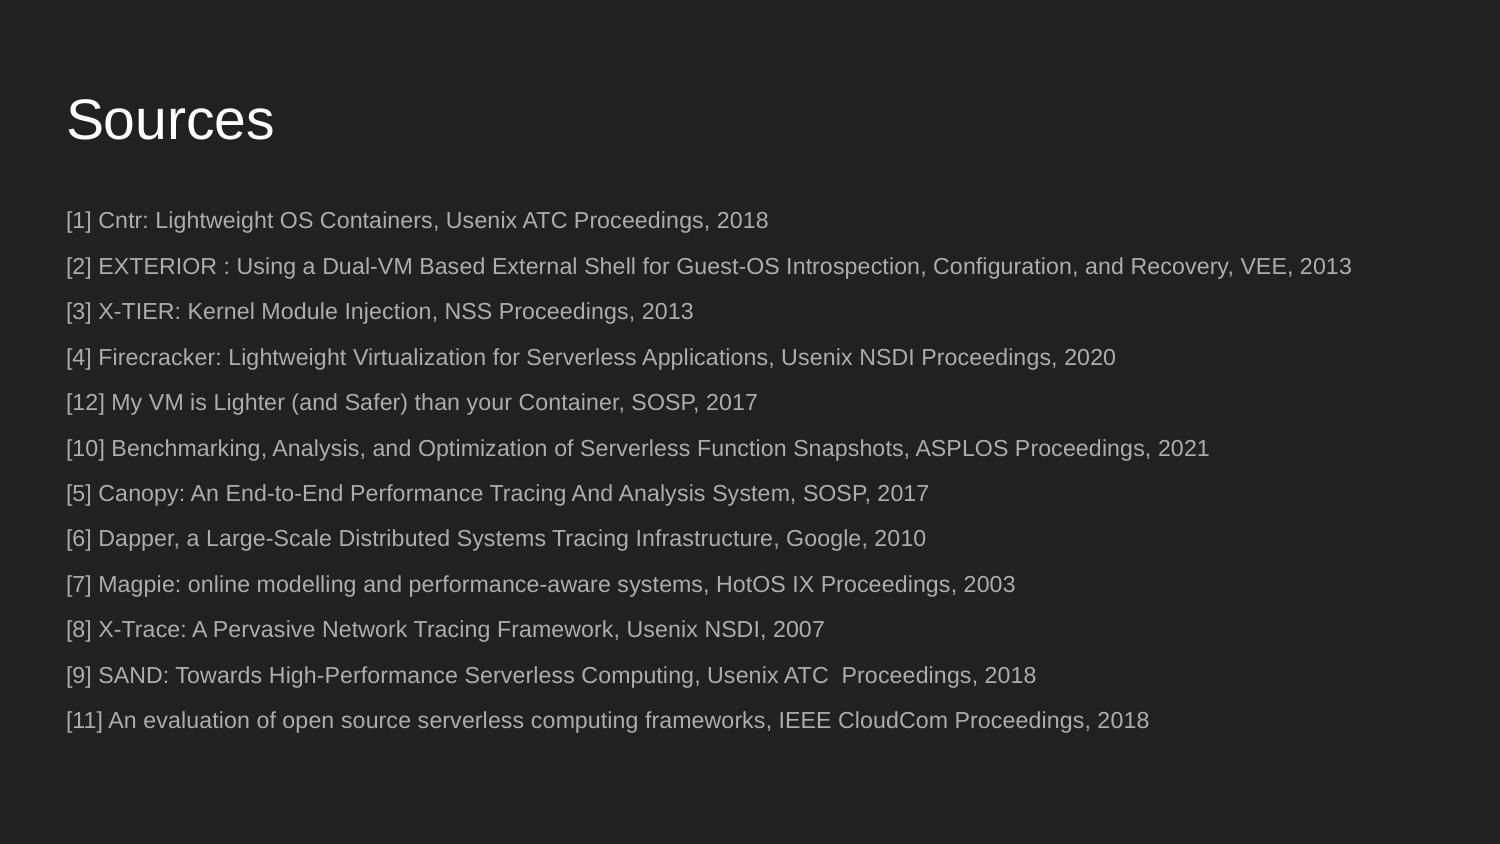

# Sources
[1] Cntr: Lightweight OS Containers, Usenix ATC Proceedings, 2018
[2] EXTERIOR : Using a Dual-VM Based External Shell for Guest-OS Introspection, Configuration, and Recovery, VEE, 2013
[3] X-TIER: Kernel Module Injection, NSS Proceedings, 2013
[4] Firecracker: Lightweight Virtualization for Serverless Applications, Usenix NSDI Proceedings, 2020
[12] My VM is Lighter (and Safer) than your Container, SOSP, 2017
[10] Benchmarking, Analysis, and Optimization of Serverless Function Snapshots, ASPLOS Proceedings, 2021
[5] Canopy: An End-to-End Performance Tracing And Analysis System, SOSP, 2017
[6] Dapper, a Large-Scale Distributed Systems Tracing Infrastructure, Google, 2010
[7] Magpie: online modelling and performance-aware systems, HotOS IX Proceedings, 2003
[8] X-Trace: A Pervasive Network Tracing Framework, Usenix NSDI, 2007
[9] SAND: Towards High-Performance Serverless Computing, Usenix ATC Proceedings, 2018
[11] An evaluation of open source serverless computing frameworks, IEEE CloudCom Proceedings, 2018